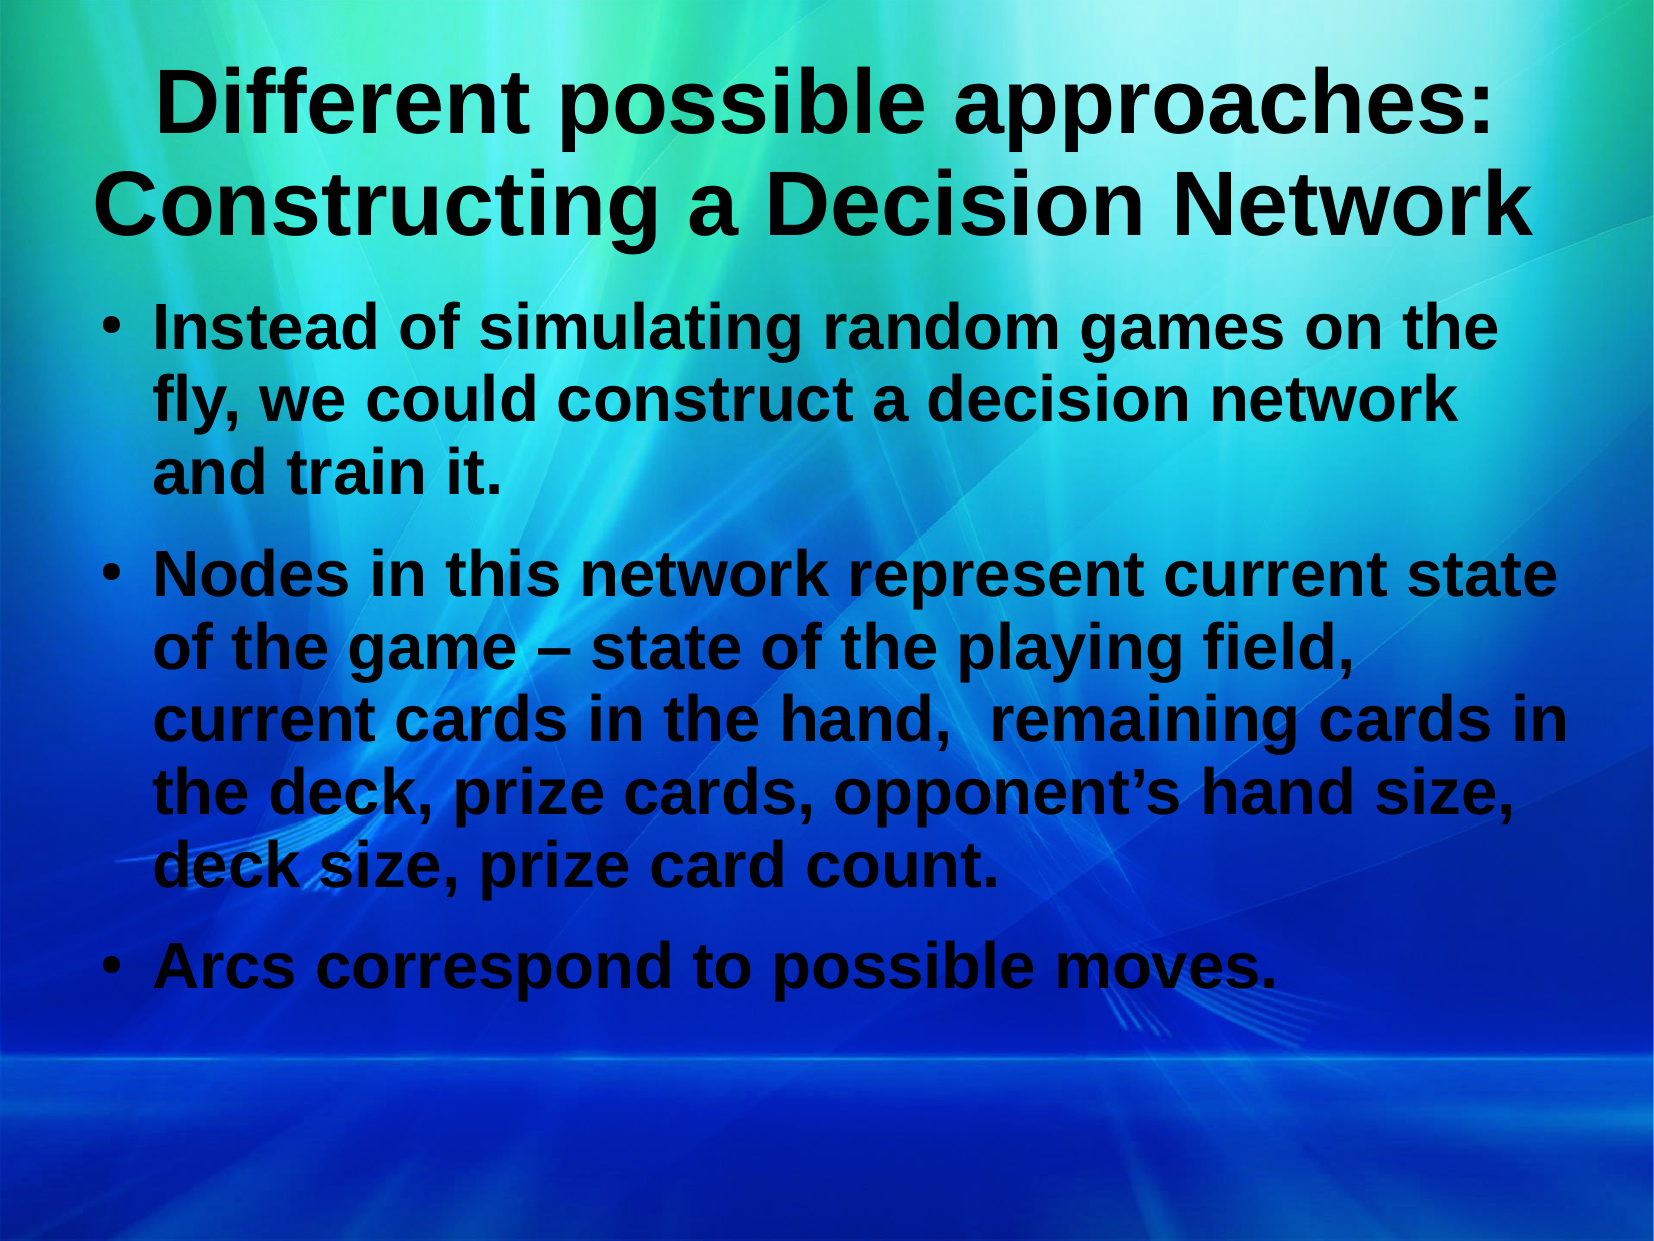

# Different possible approaches: Constructing a Decision Network
Instead of simulating random games on the fly, we could construct a decision network and train it.
Nodes in this network represent current state of the game – state of the playing field, current cards in the hand, remaining cards in the deck, prize cards, opponent’s hand size, deck size, prize card count.
Arcs correspond to possible moves.